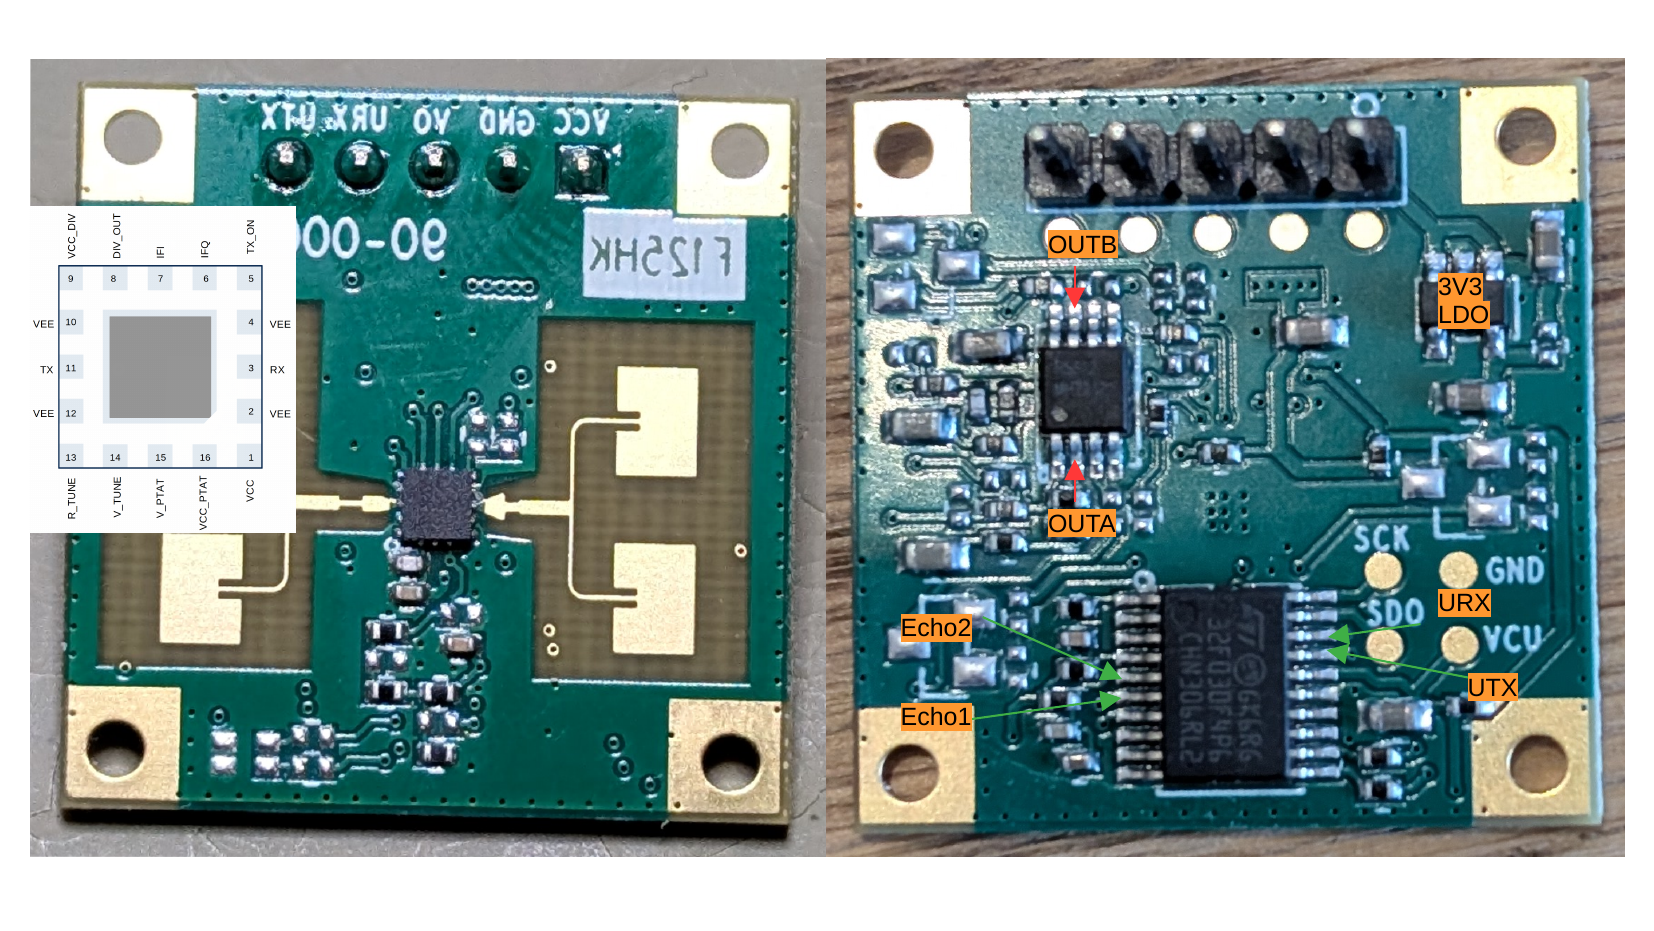

OUTB
3V3 LDO
OUTA
URX
Echo2
UTX
Echo1